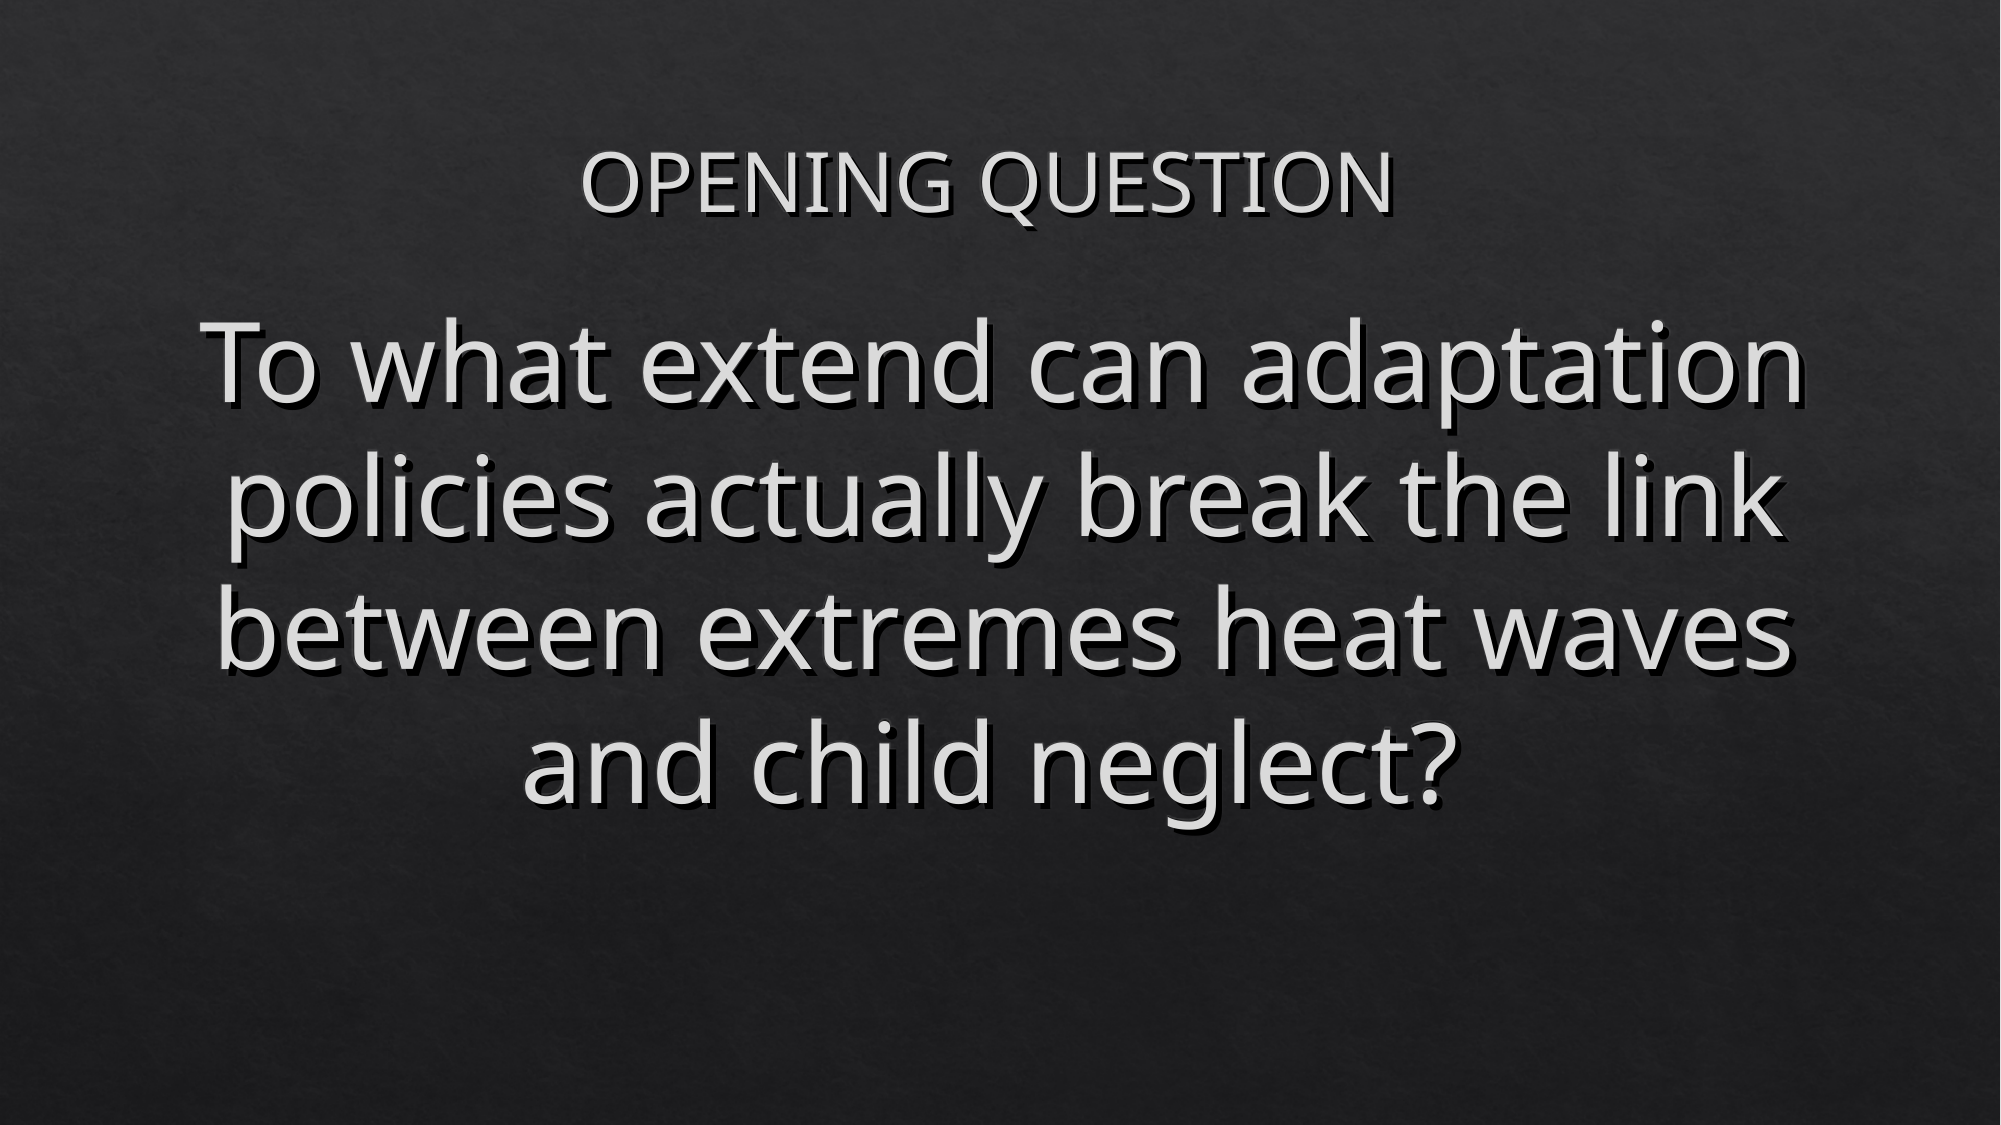

# OPENING QUESTION
To what extend can adaptation policies actually break the link between extremes heat waves and child neglect?